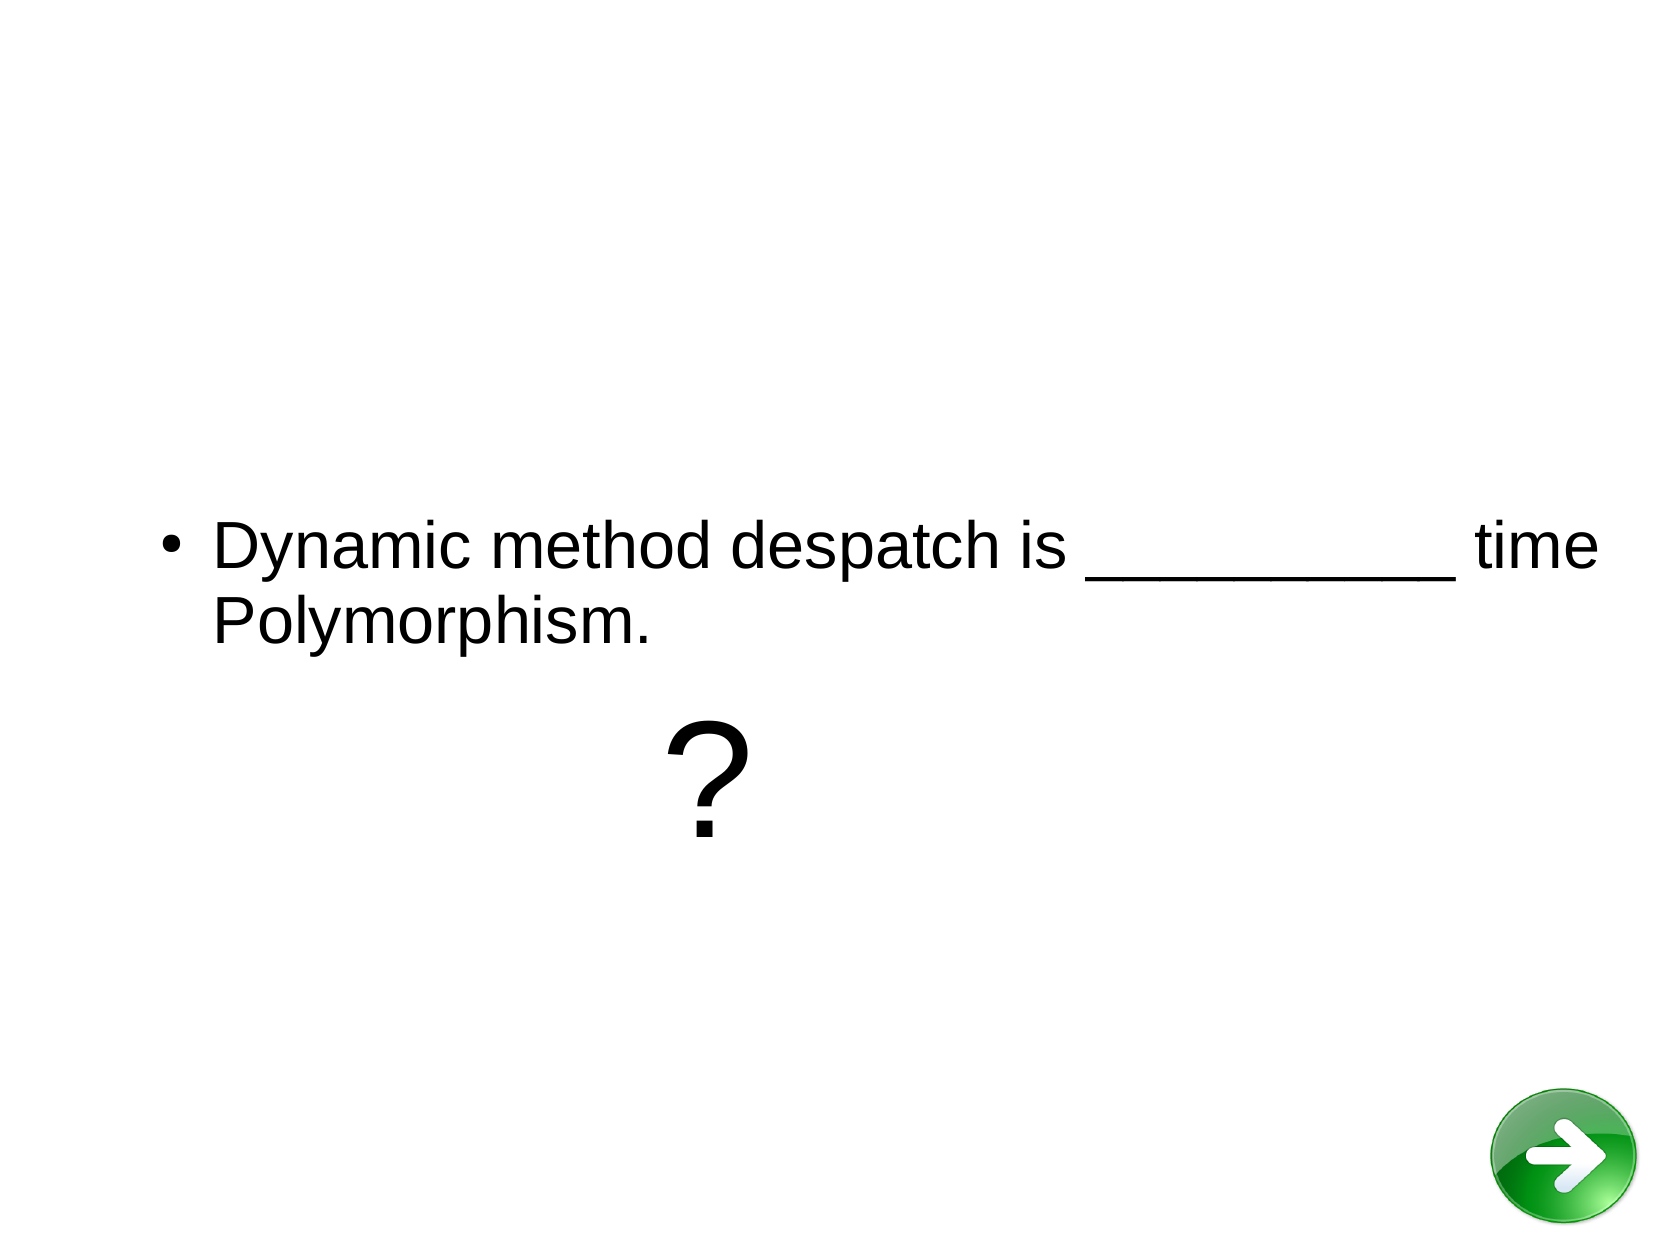

#
Dynamic method despatch is __________ time Polymorphism.
?